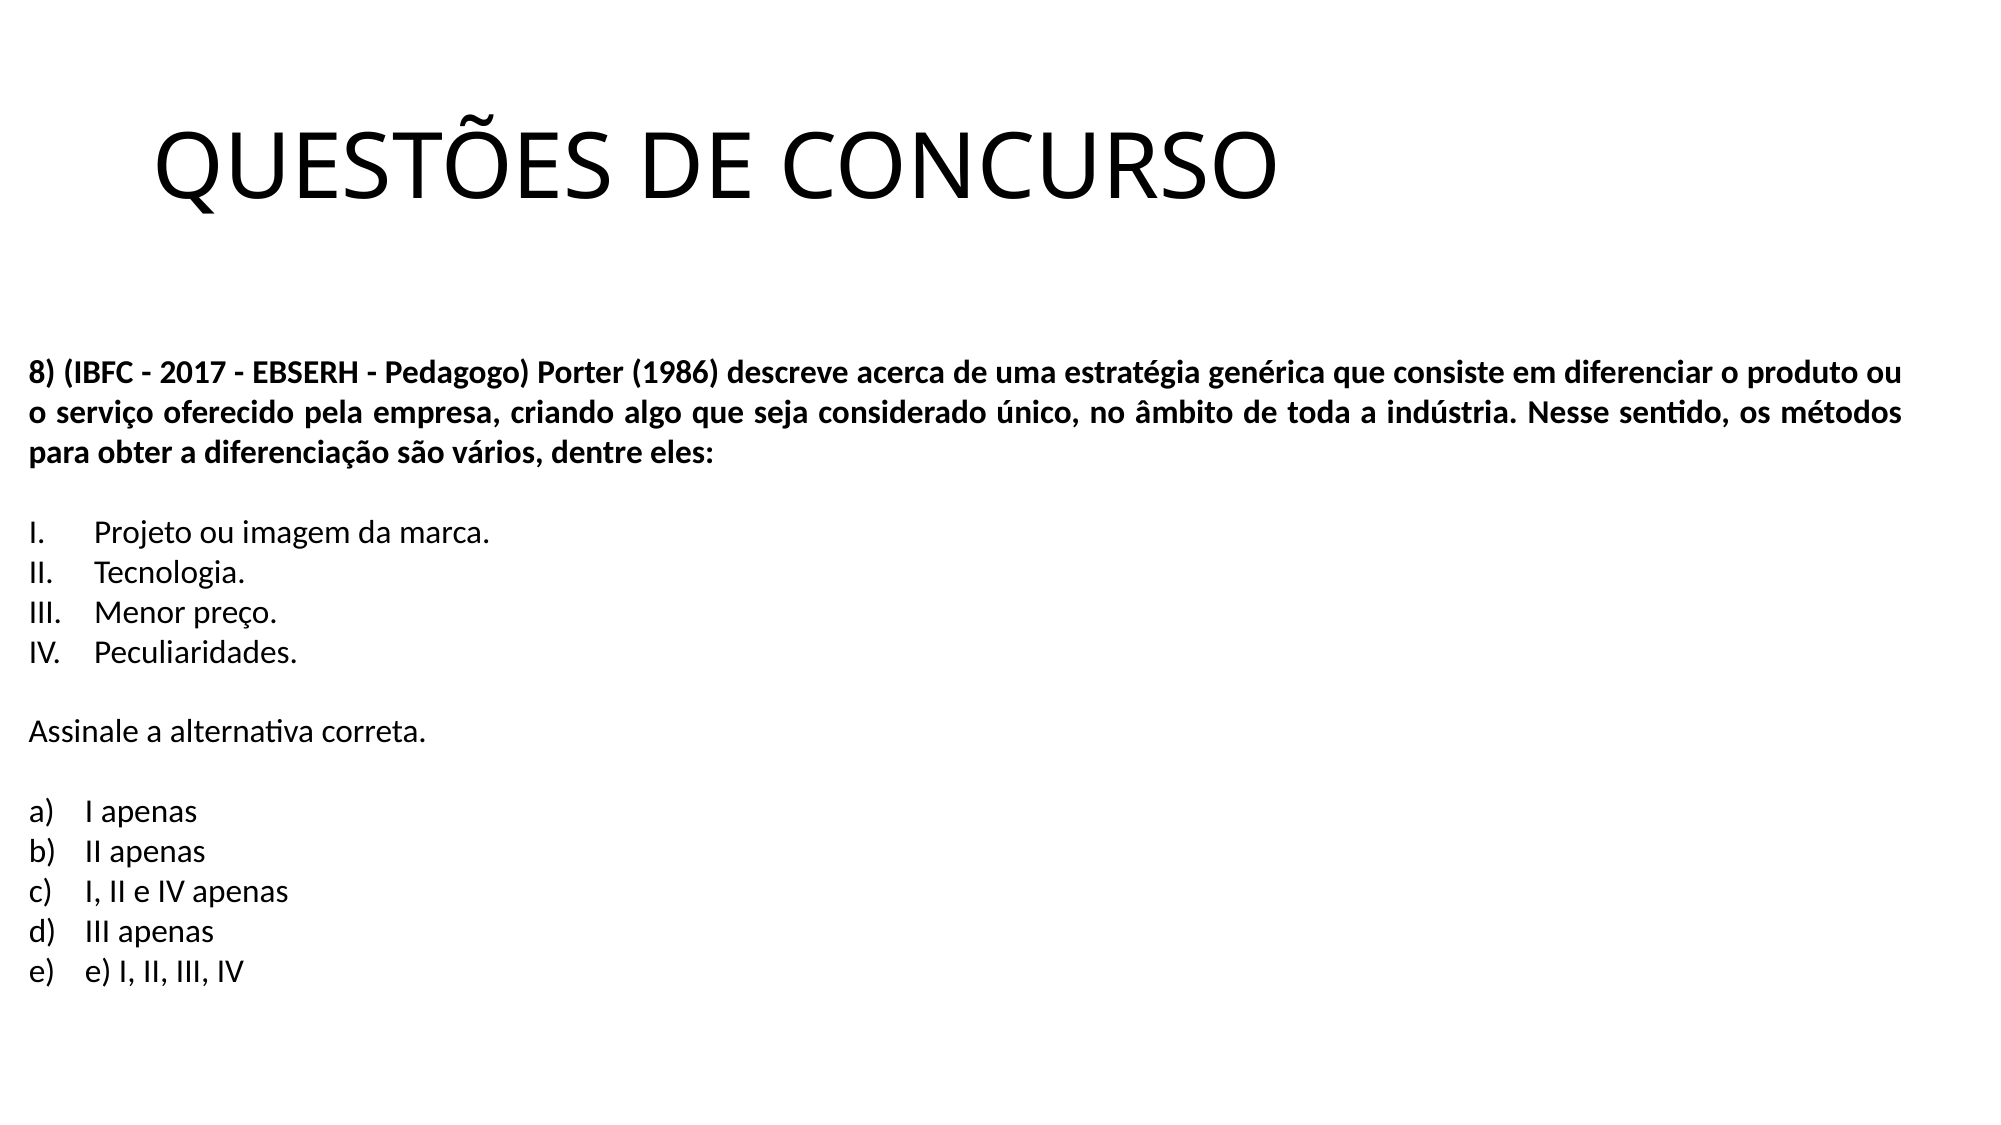

# QUESTÕES DE CONCURSO
8) (IBFC - 2017 - EBSERH - Pedagogo) Porter (1986) descreve acerca de uma estratégia genérica que consiste em diferenciar o produto ou o serviço oferecido pela empresa, criando algo que seja considerado único, no âmbito de toda a indústria. Nesse sentido, os métodos para obter a diferenciação são vários, dentre eles:
Projeto ou imagem da marca.
Tecnologia.
Menor preço.
Peculiaridades.
Assinale a alternativa correta.
I apenas
II apenas
I, II e IV apenas
III apenas
e) I, II, III, IV